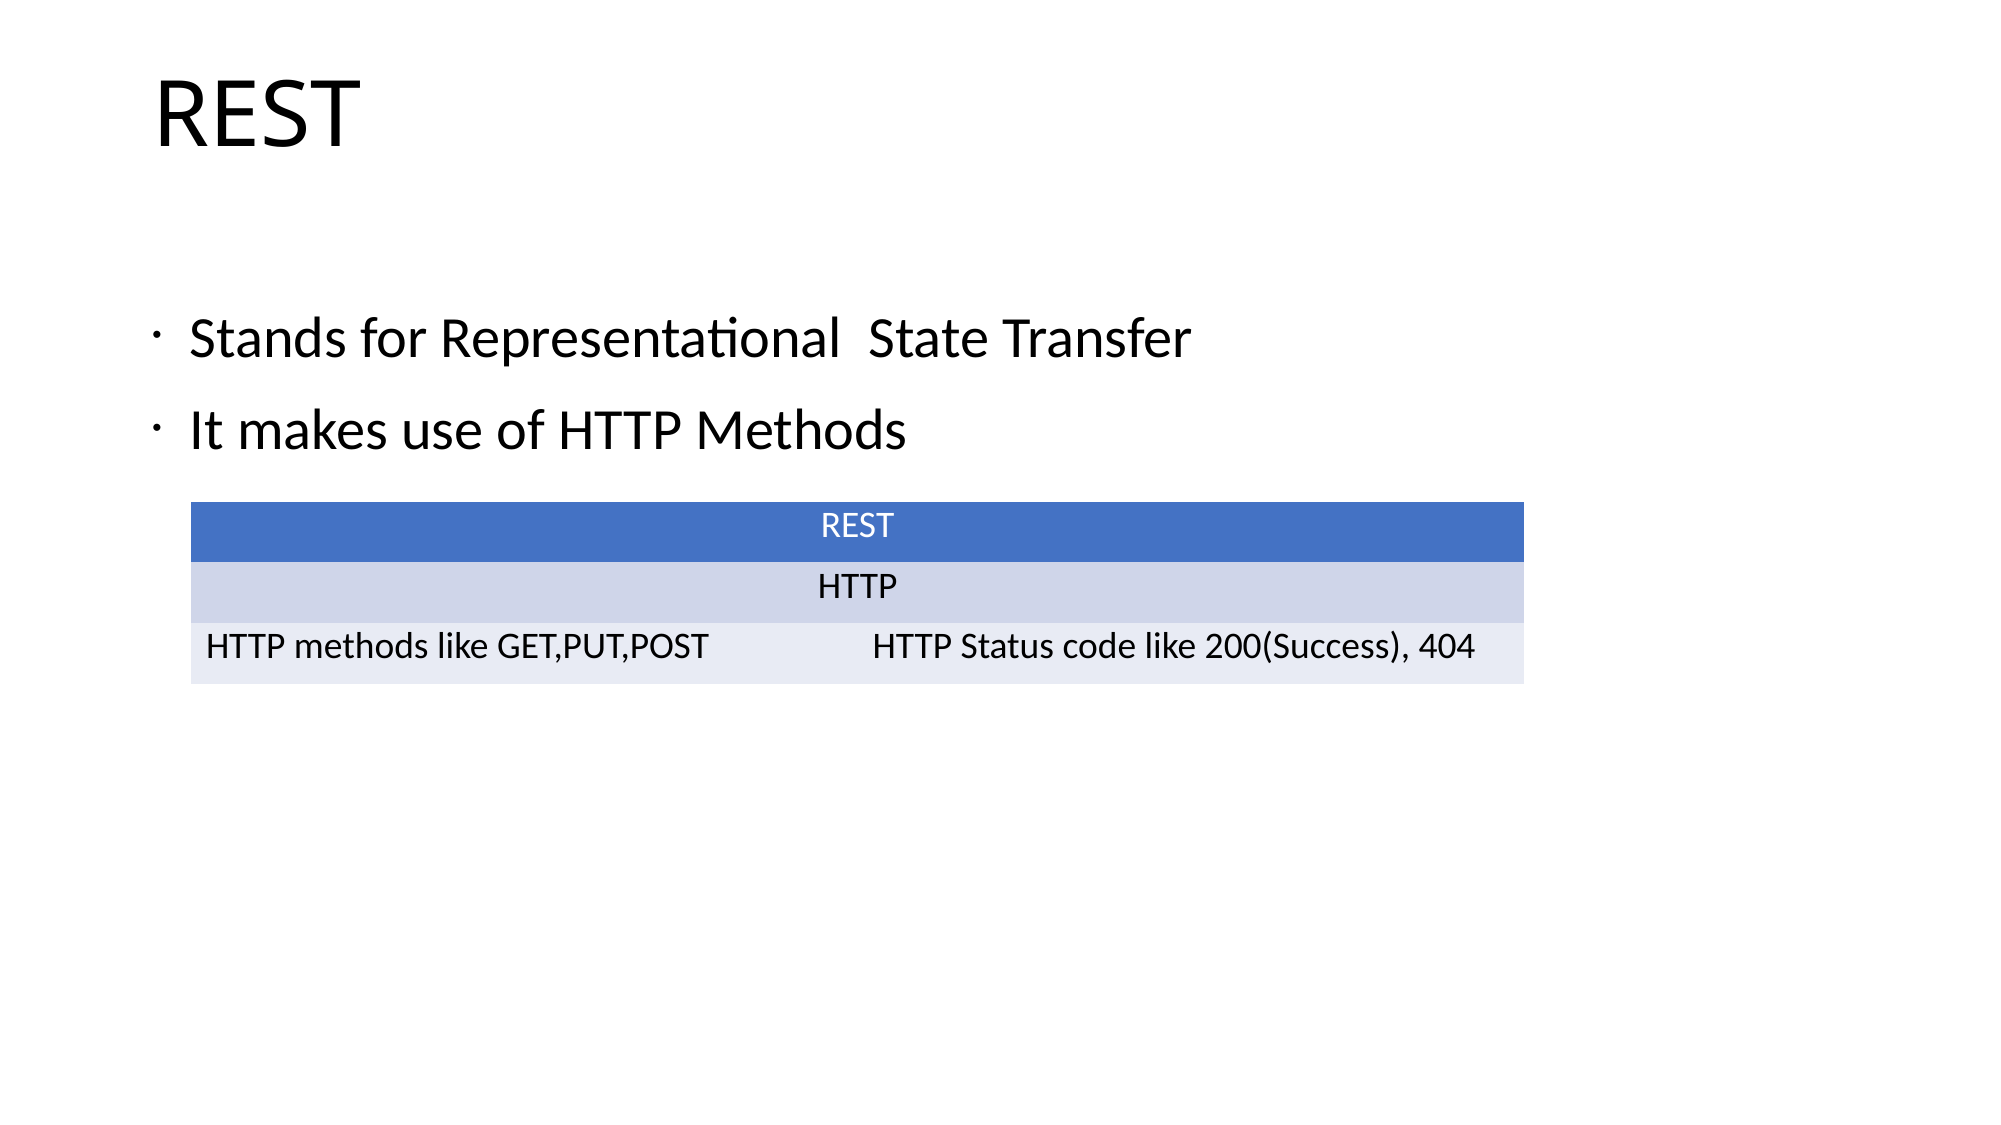

# REST
Stands for Representational State Transfer
It makes use of HTTP Methods
| REST | |
| --- | --- |
| HTTP | |
| HTTP methods like GET,PUT,POST | HTTP Status code like 200(Success), 404 |